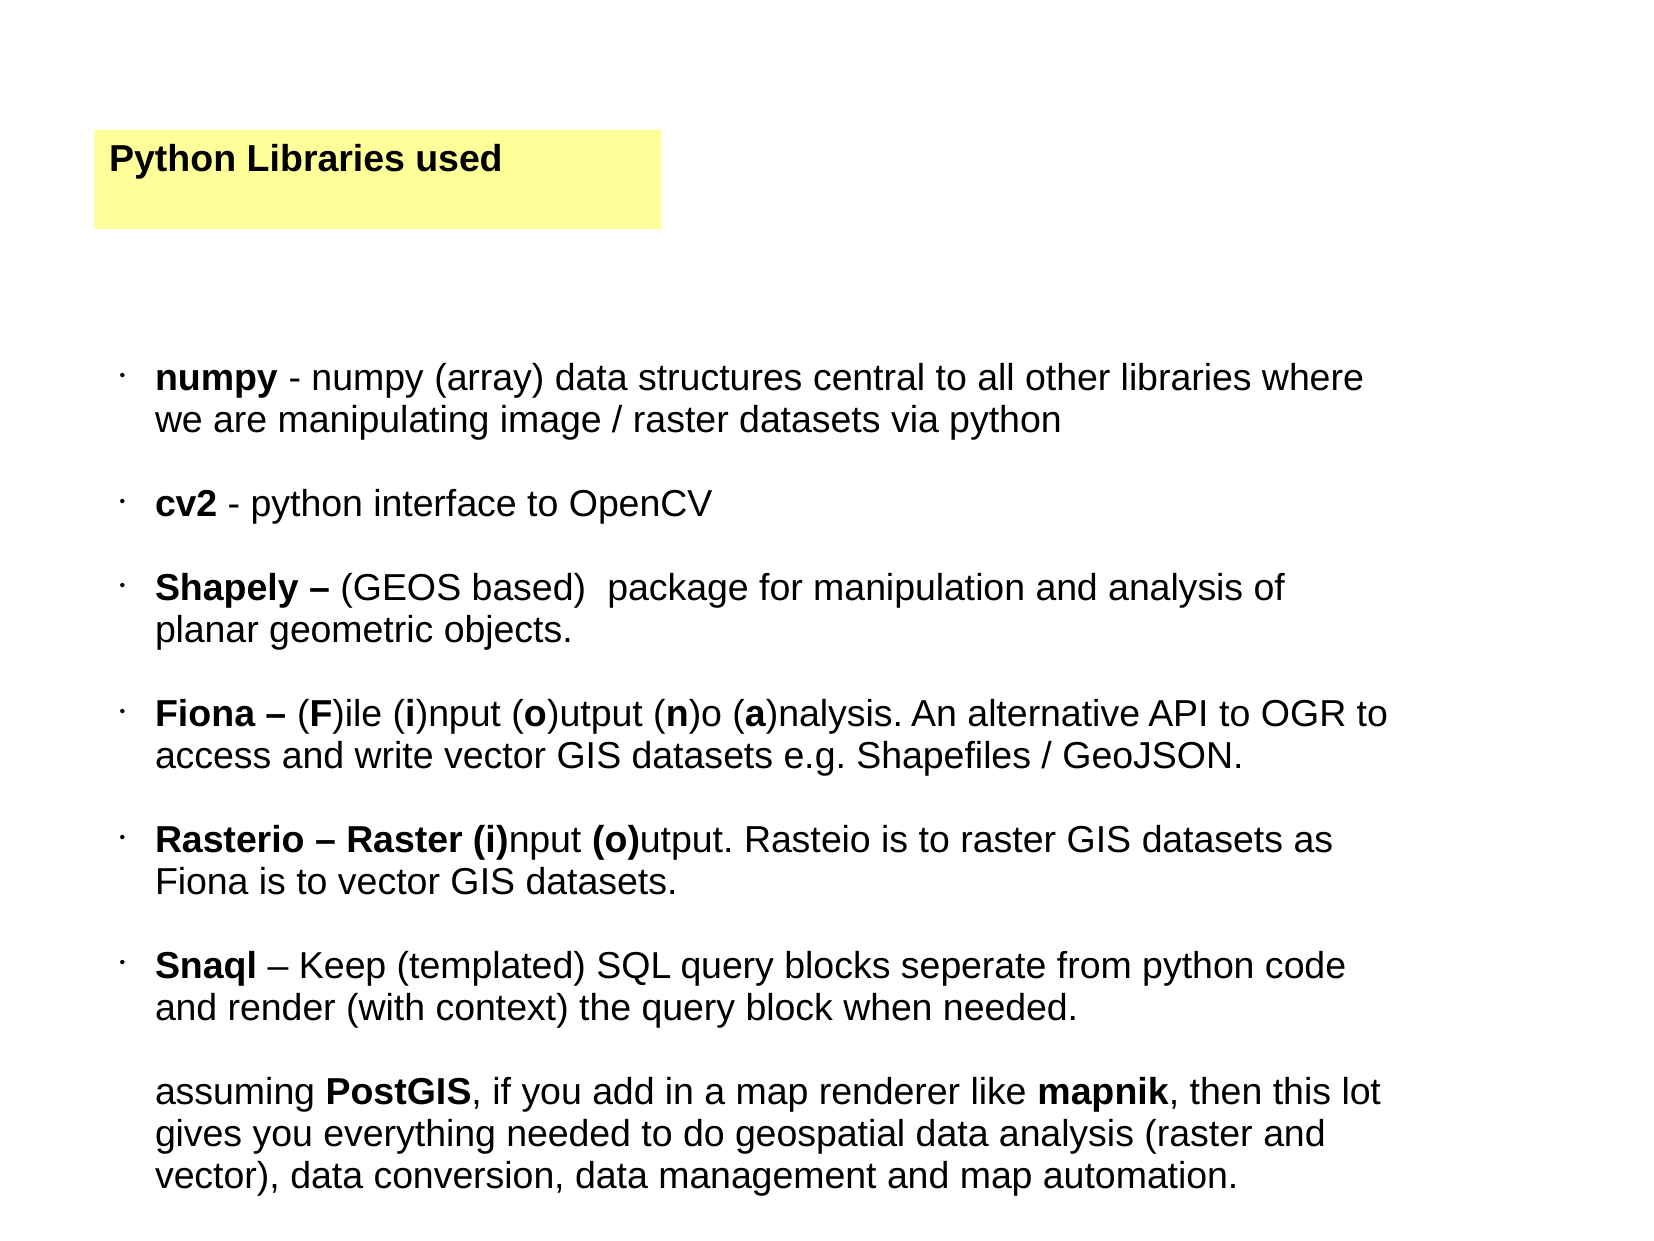

Python Libraries used
numpy - numpy (array) data structures central to all other libraries where we are manipulating image / raster datasets via python
cv2 - python interface to OpenCV
Shapely – (GEOS based) package for manipulation and analysis of planar geometric objects.
Fiona – (F)ile (i)nput (o)utput (n)o (a)nalysis. An alternative API to OGR to access and write vector GIS datasets e.g. Shapefiles / GeoJSON.
Rasterio – Raster (i)nput (o)utput. Rasteio is to raster GIS datasets as Fiona is to vector GIS datasets.
Snaql – Keep (templated) SQL query blocks seperate from python code and render (with context) the query block when needed.
assuming PostGIS, if you add in a map renderer like mapnik, then this lot gives you everything needed to do geospatial data analysis (raster and vector), data conversion, data management and map automation.